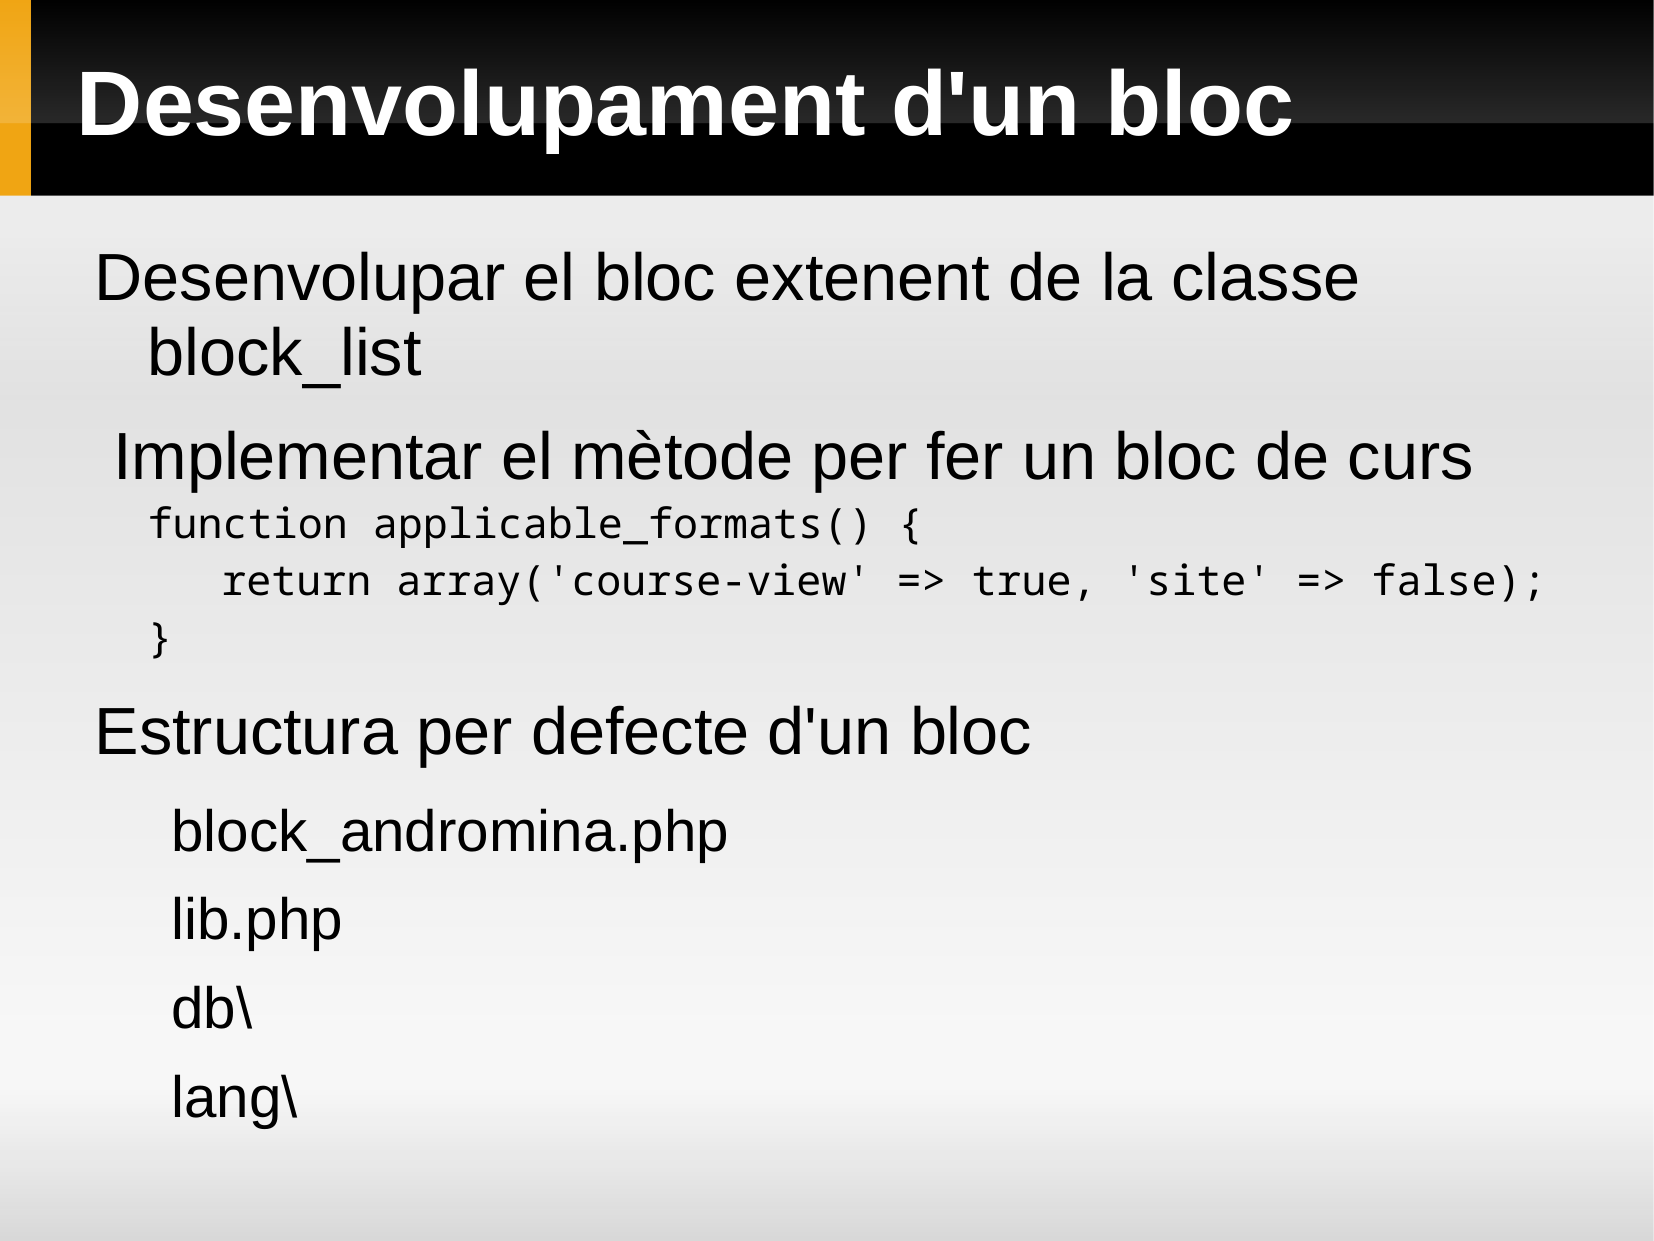

Desenvolupament d'un bloc
# Desenvolupar el bloc extenent de la classe block_list
 Implementar el mètode per fer un bloc de curs
function applicable_formats() {
	return array('course-view' => true, 'site' => false);
}
Estructura per defecte d'un bloc
block_andromina.php
lib.php
db\
lang\